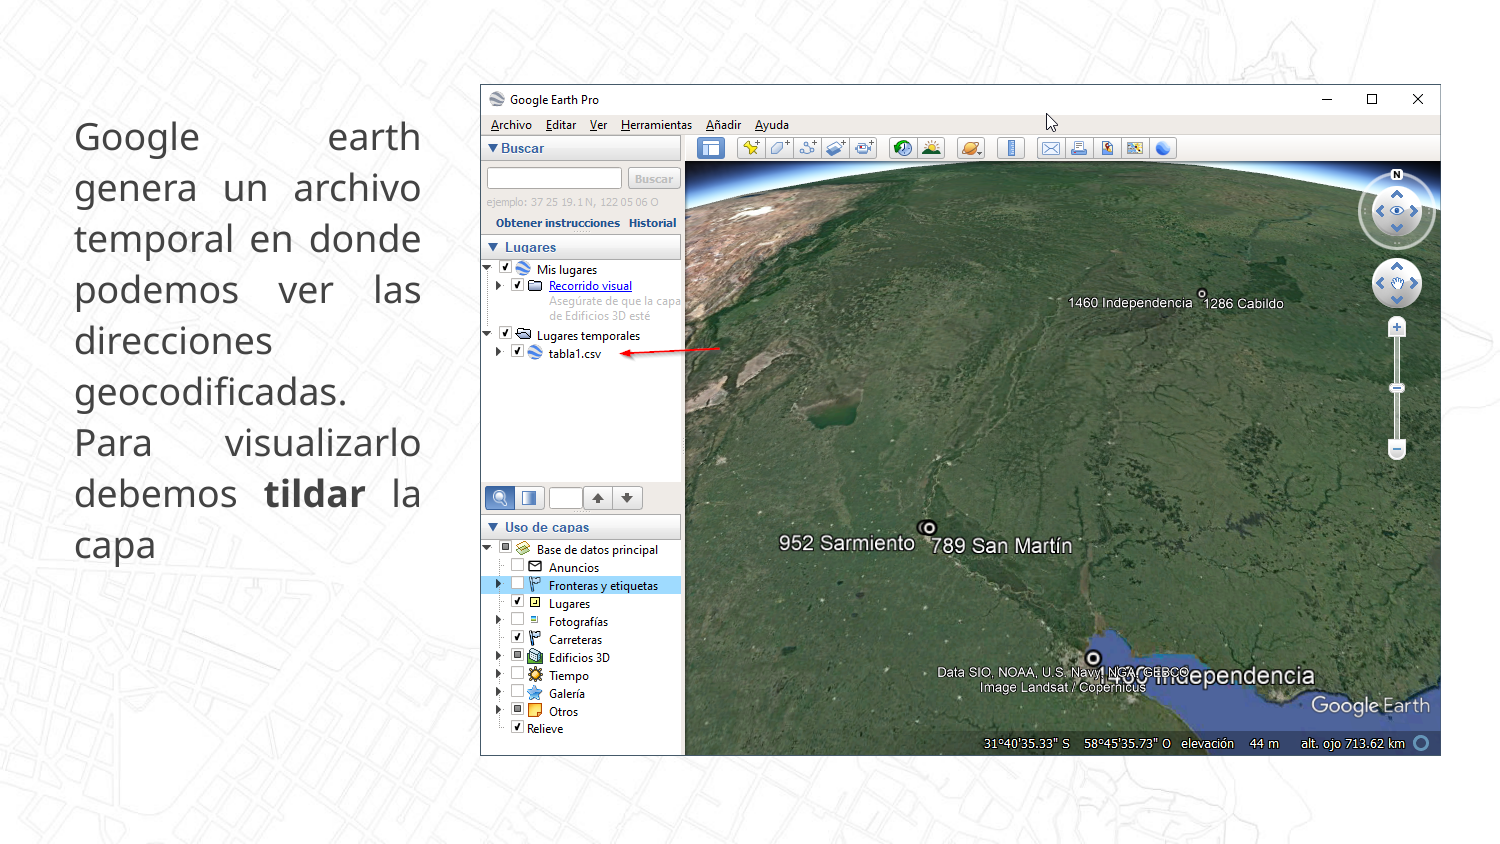

Google earth genera un archivo temporal en donde podemos ver las direcciones geocodificadas.
Para visualizarlo debemos tildar la capa